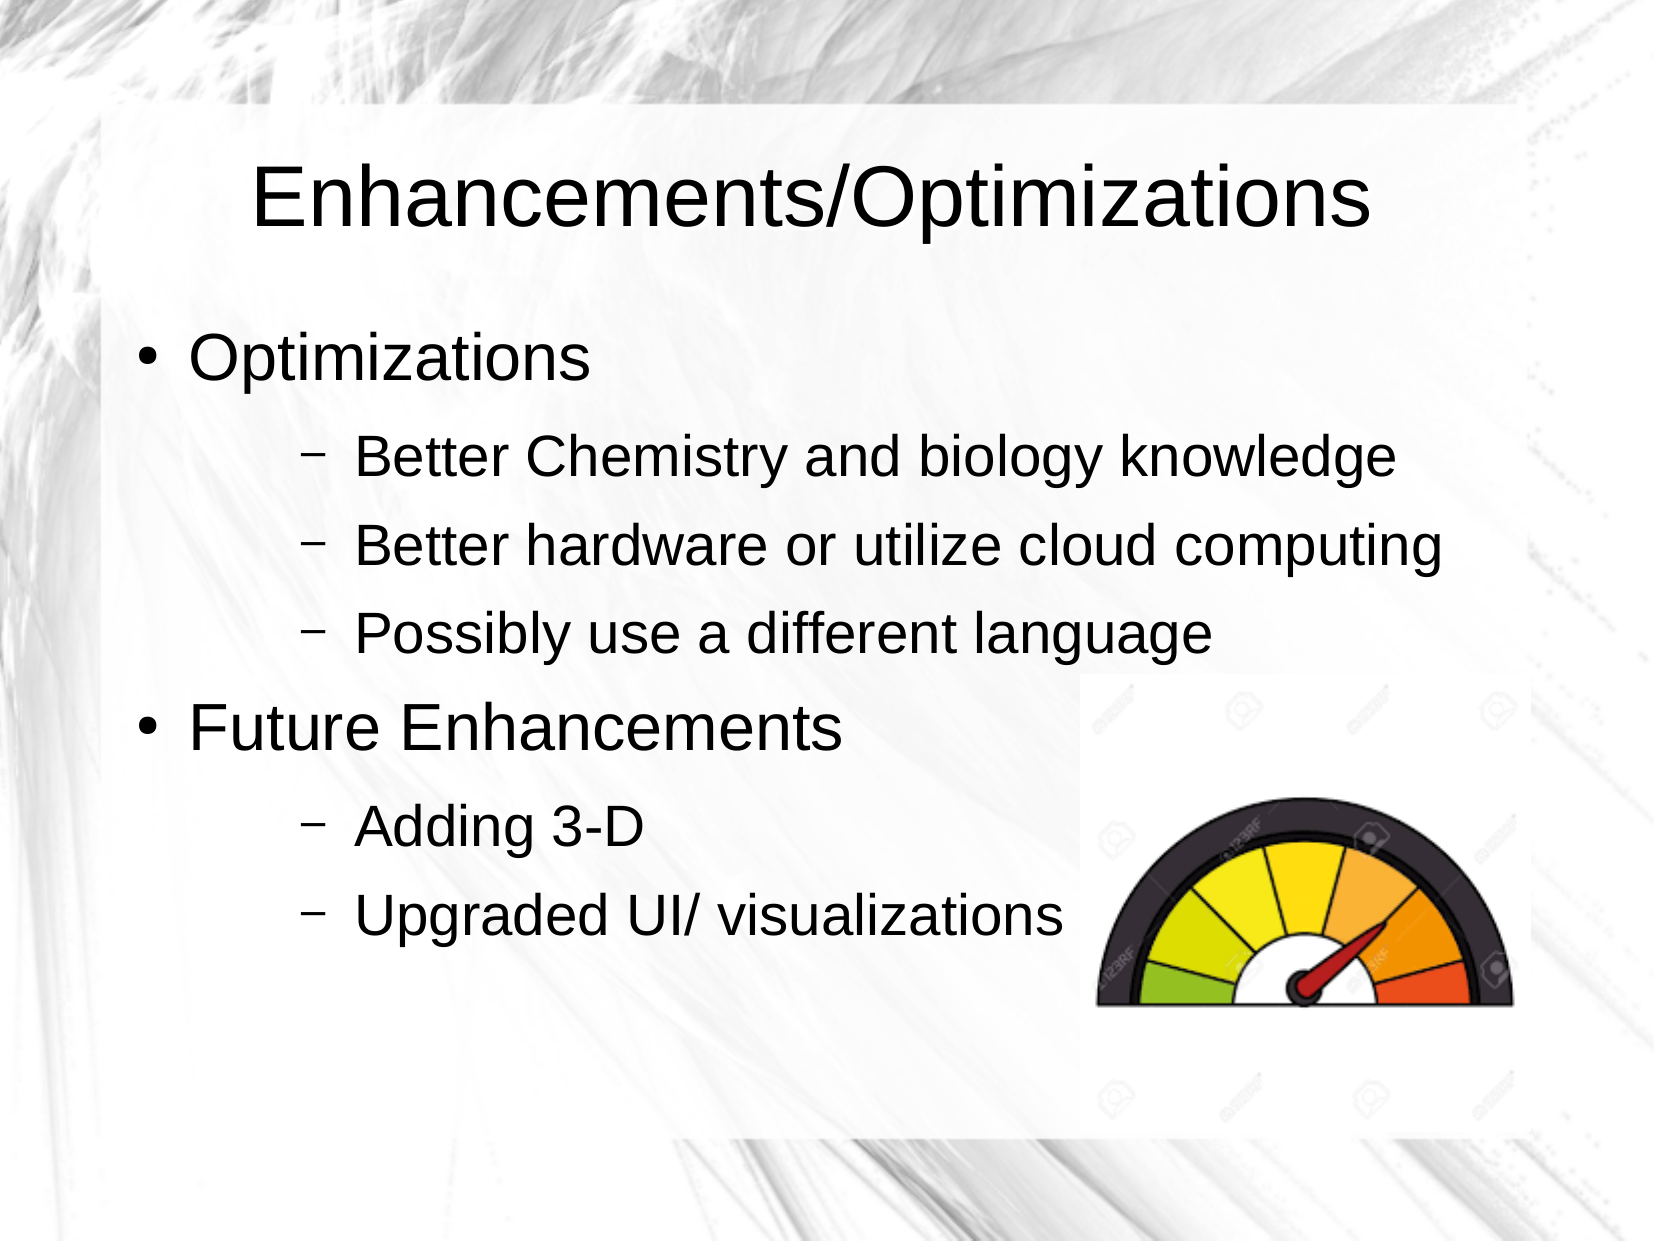

# Enhancements/Optimizations
Optimizations
Better Chemistry and biology knowledge
Better hardware or utilize cloud computing
Possibly use a different language
Future Enhancements
Adding 3-D
Upgraded UI/ visualizations